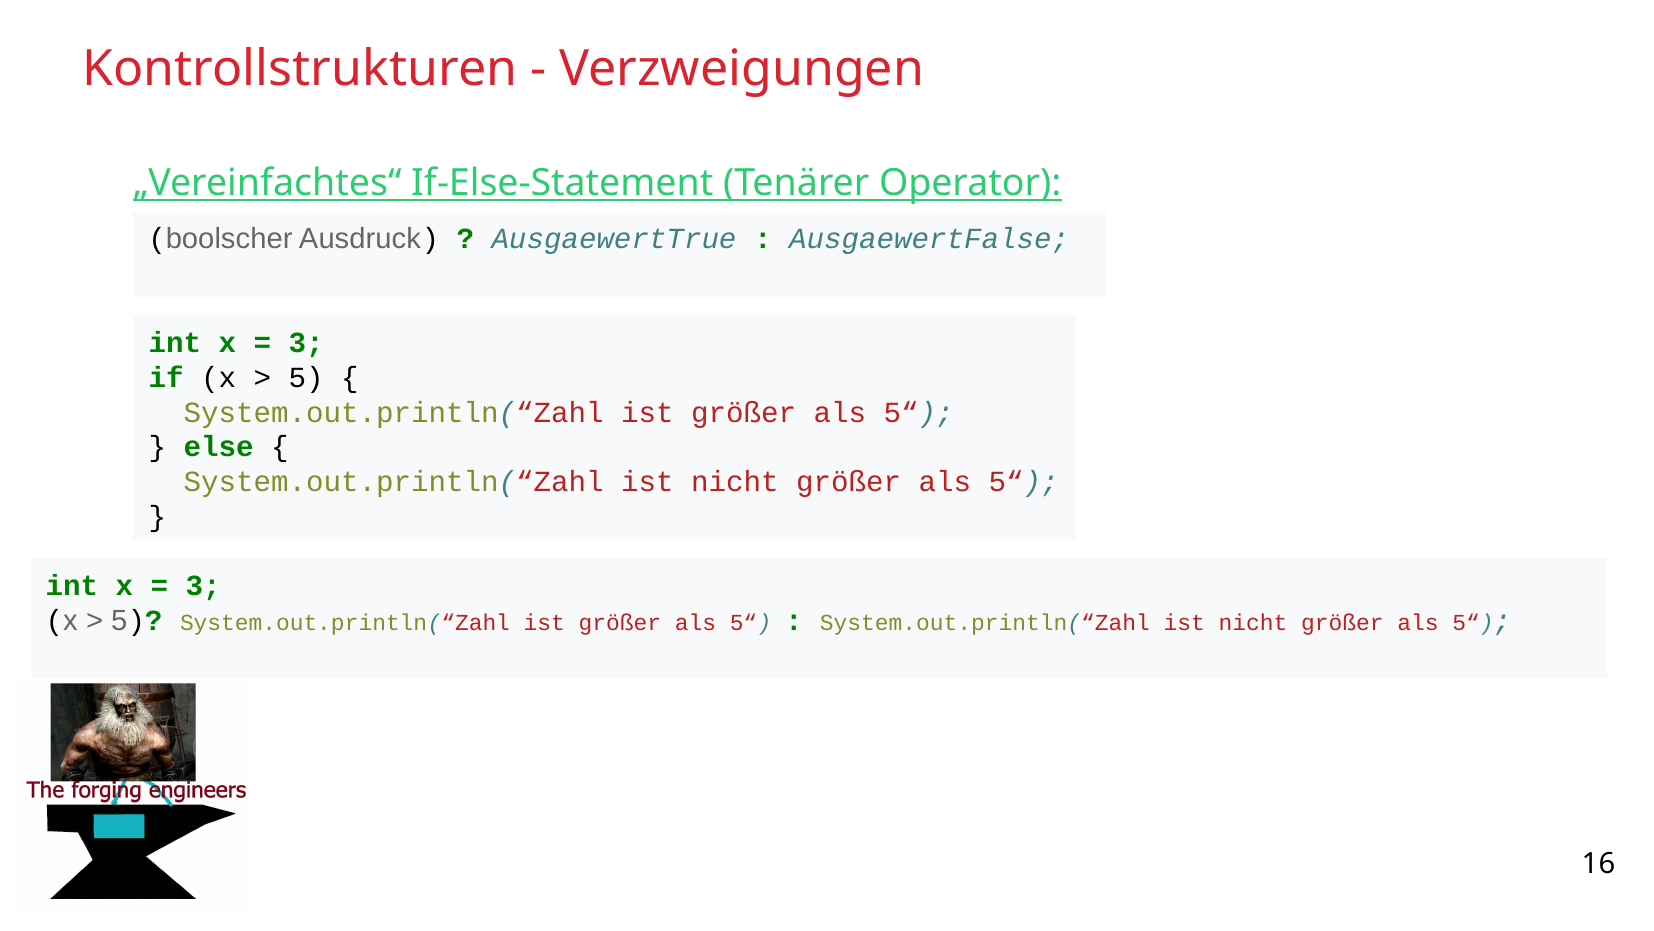

# Kontrollstrukturen - Verzweigungen
„Vereinfachtes“ If-Else-Statement (Tenärer Operator):
(boolscher Ausdruck) ? AusgaewertTrue : AusgaewertFalse;
int x = 3;
if (x > 5) {
 System.out.println(“Zahl ist größer als 5“);
} else {
 System.out.println(“Zahl ist nicht größer als 5“);
}
int x = 3;
(x > 5)? System.out.println(“Zahl ist größer als 5“) : System.out.println(“Zahl ist nicht größer als 5“);